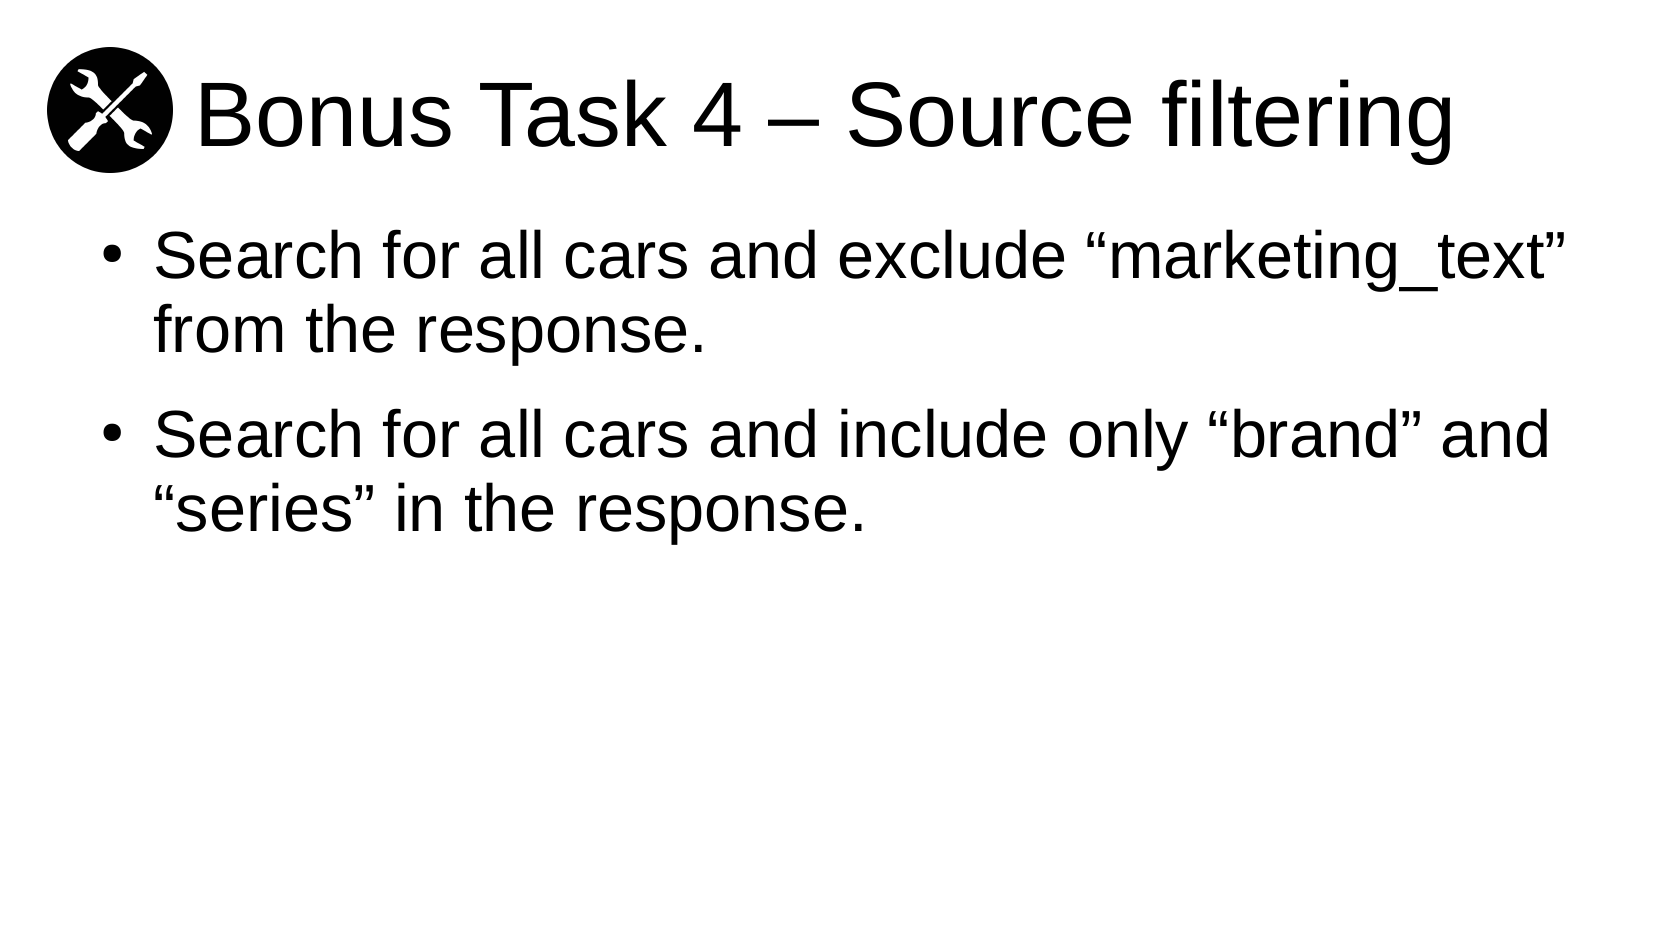

# Bonus Task 4 – Source filtering
Search for all cars and exclude “marketing_text” from the response.
Search for all cars and include only “brand” and “series” in the response.